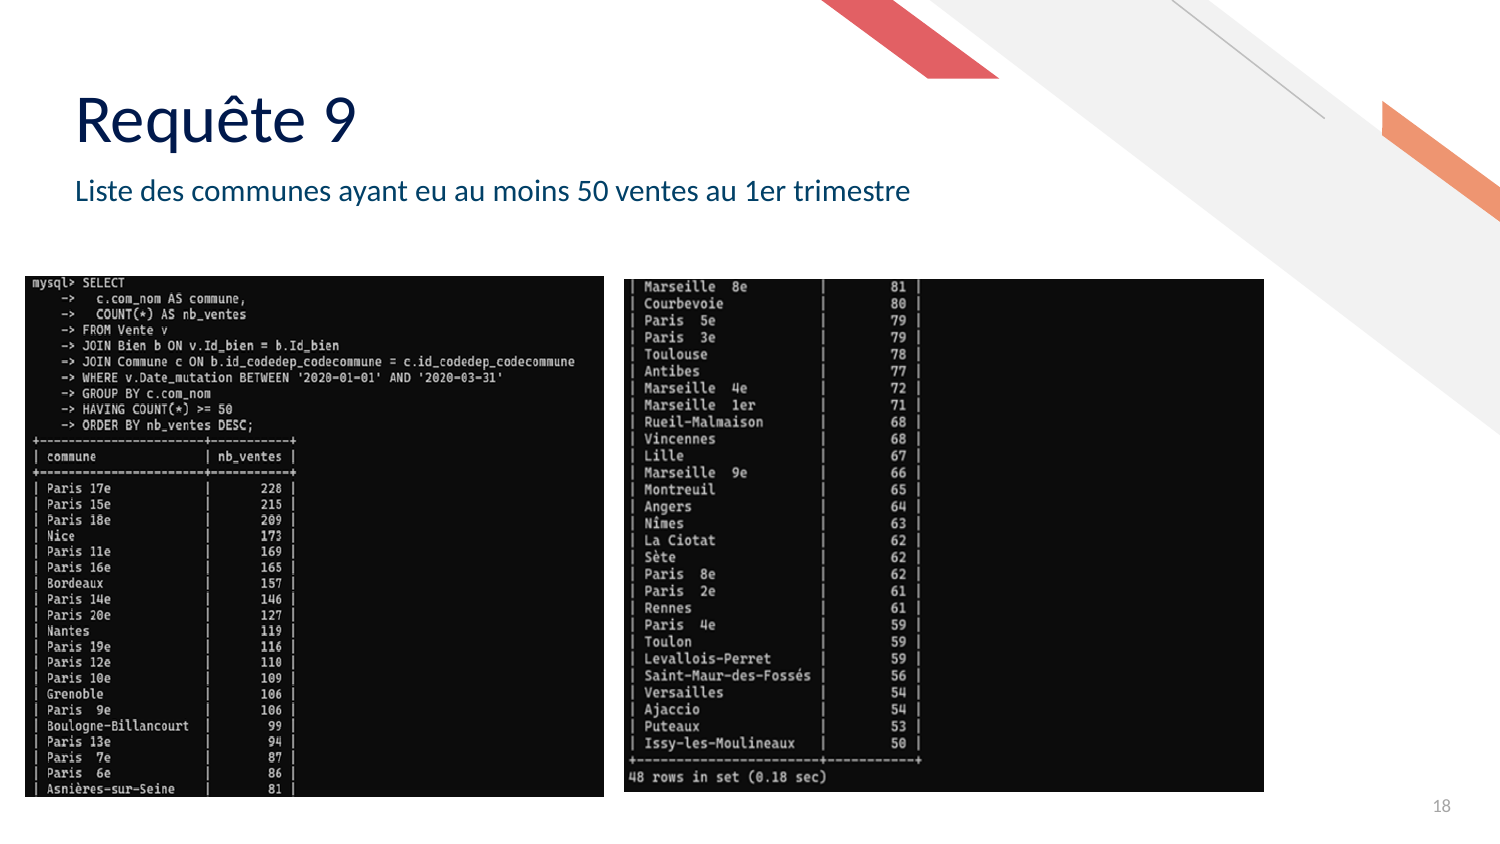

# Requête 9
Liste des communes ayant eu au moins 50 ventes au 1er trimestre